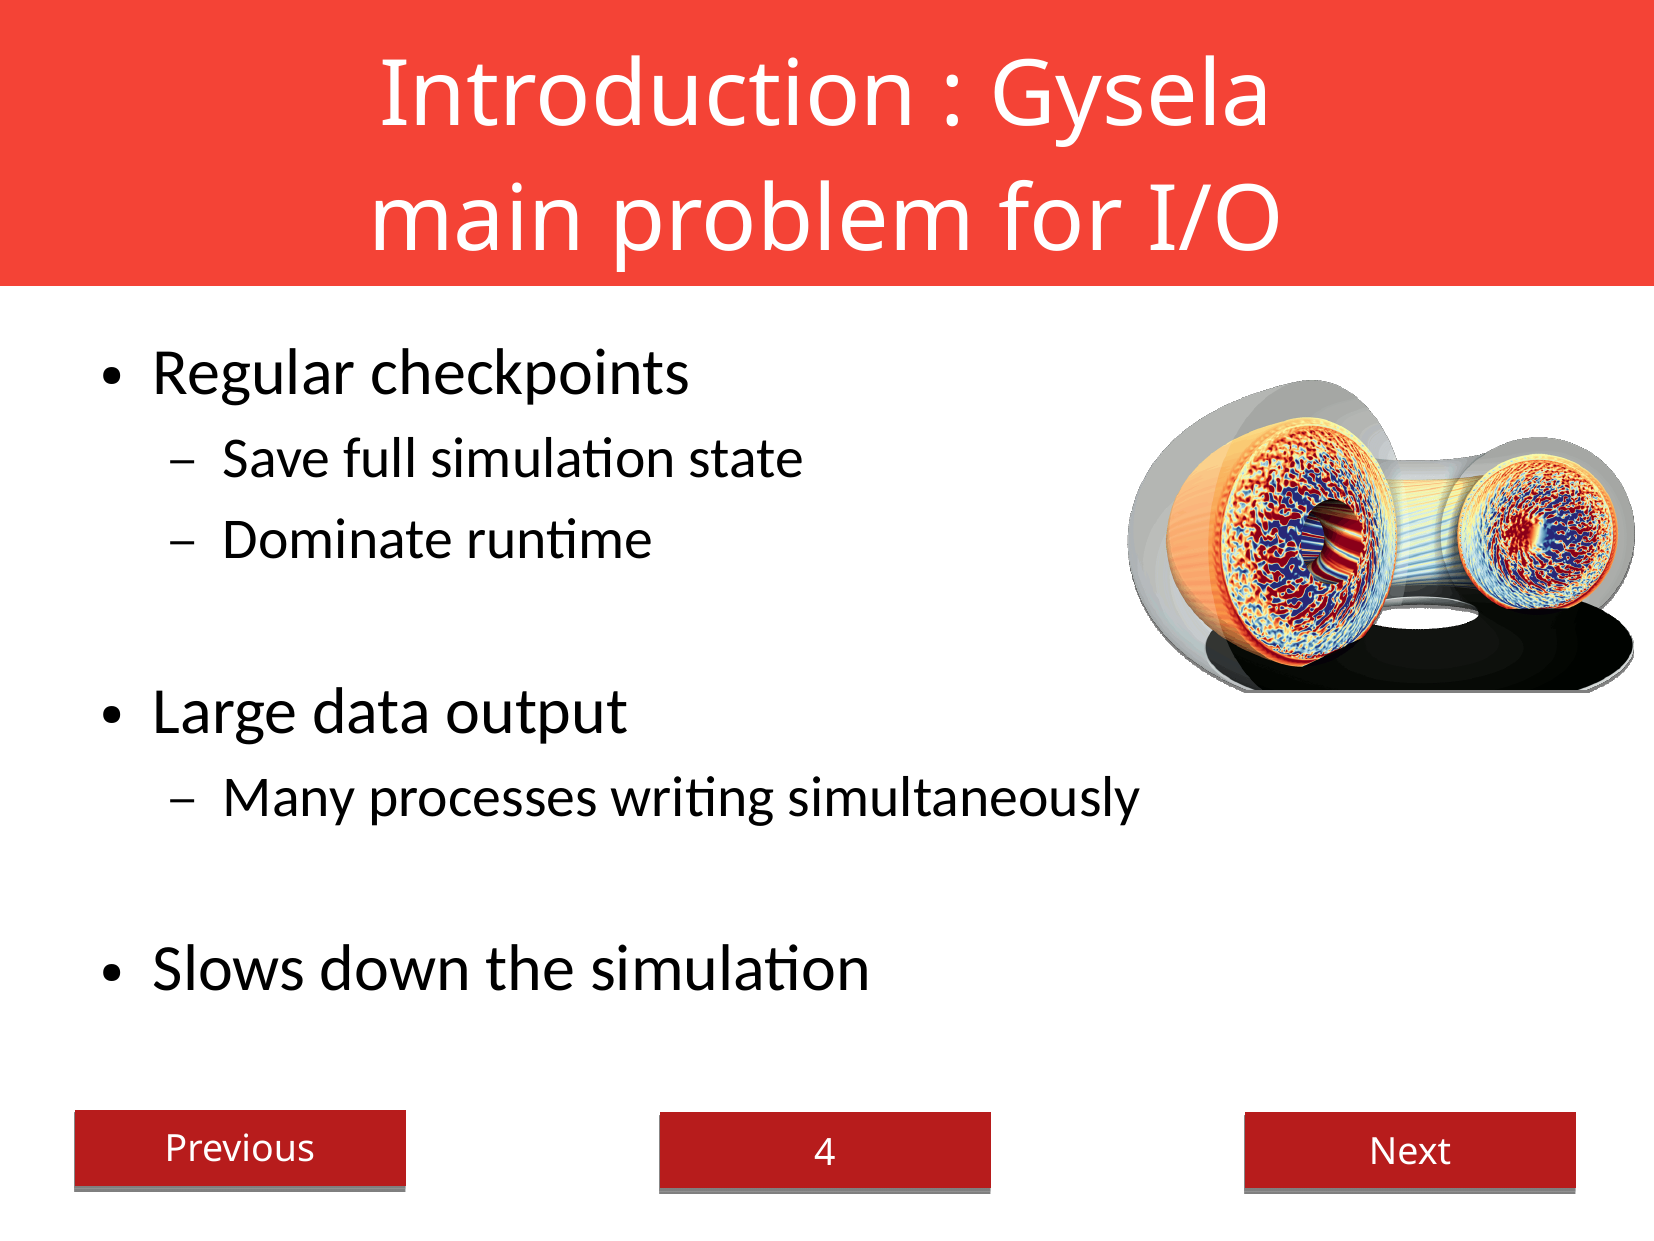

# Introduction : Gysela main problem for I/O
Regular checkpoints
Save full simulation state
Dominate runtime
Large data output
Many processes writing simultaneously
Slows down the simulation
Previous
Next